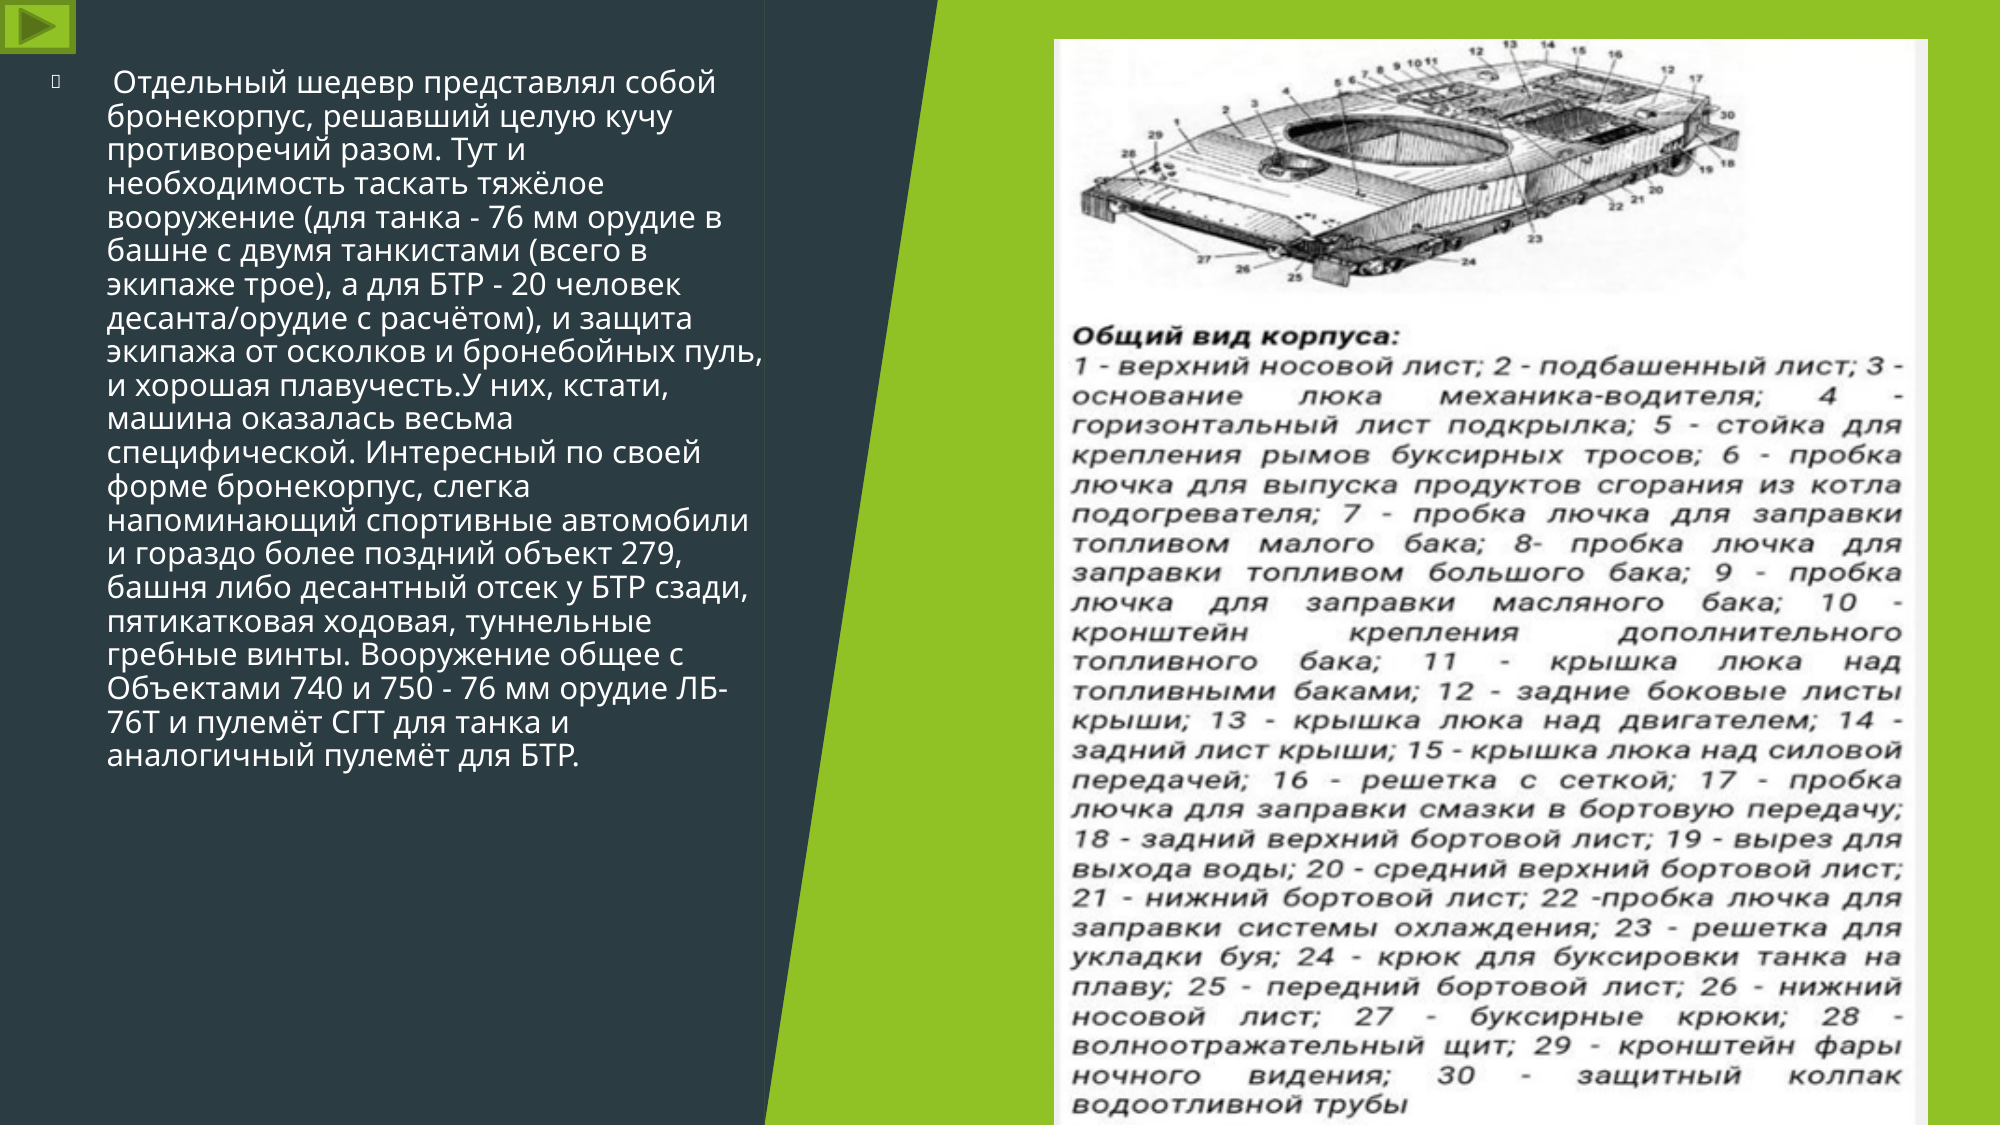

# Отдельный шедевр представлял собой бронекорпус, решавший целую кучу противоречий разом. Тут и необходимость таскать тяжёлое вооружение (для танка - 76 мм орудие в башне с двумя танкистами (всего в экипаже трое), а для БТР - 20 человек десанта/орудие с расчётом), и защита экипажа от осколков и бронебойных пуль, и хорошая плавучесть.У них, кстати, машина оказалась весьма специфической. Интересный по своей форме бронекорпус, слегка напоминающий спортивные автомобили и гораздо более поздний объект 279, башня либо десантный отсек у БТР сзади, пятикатковая ходовая, туннельные гребные винты. Вооружение общее с Объектами 740 и 750 - 76 мм орудие ЛБ-76Т и пулемёт СГТ для танка и аналогичный пулемёт для БТР.